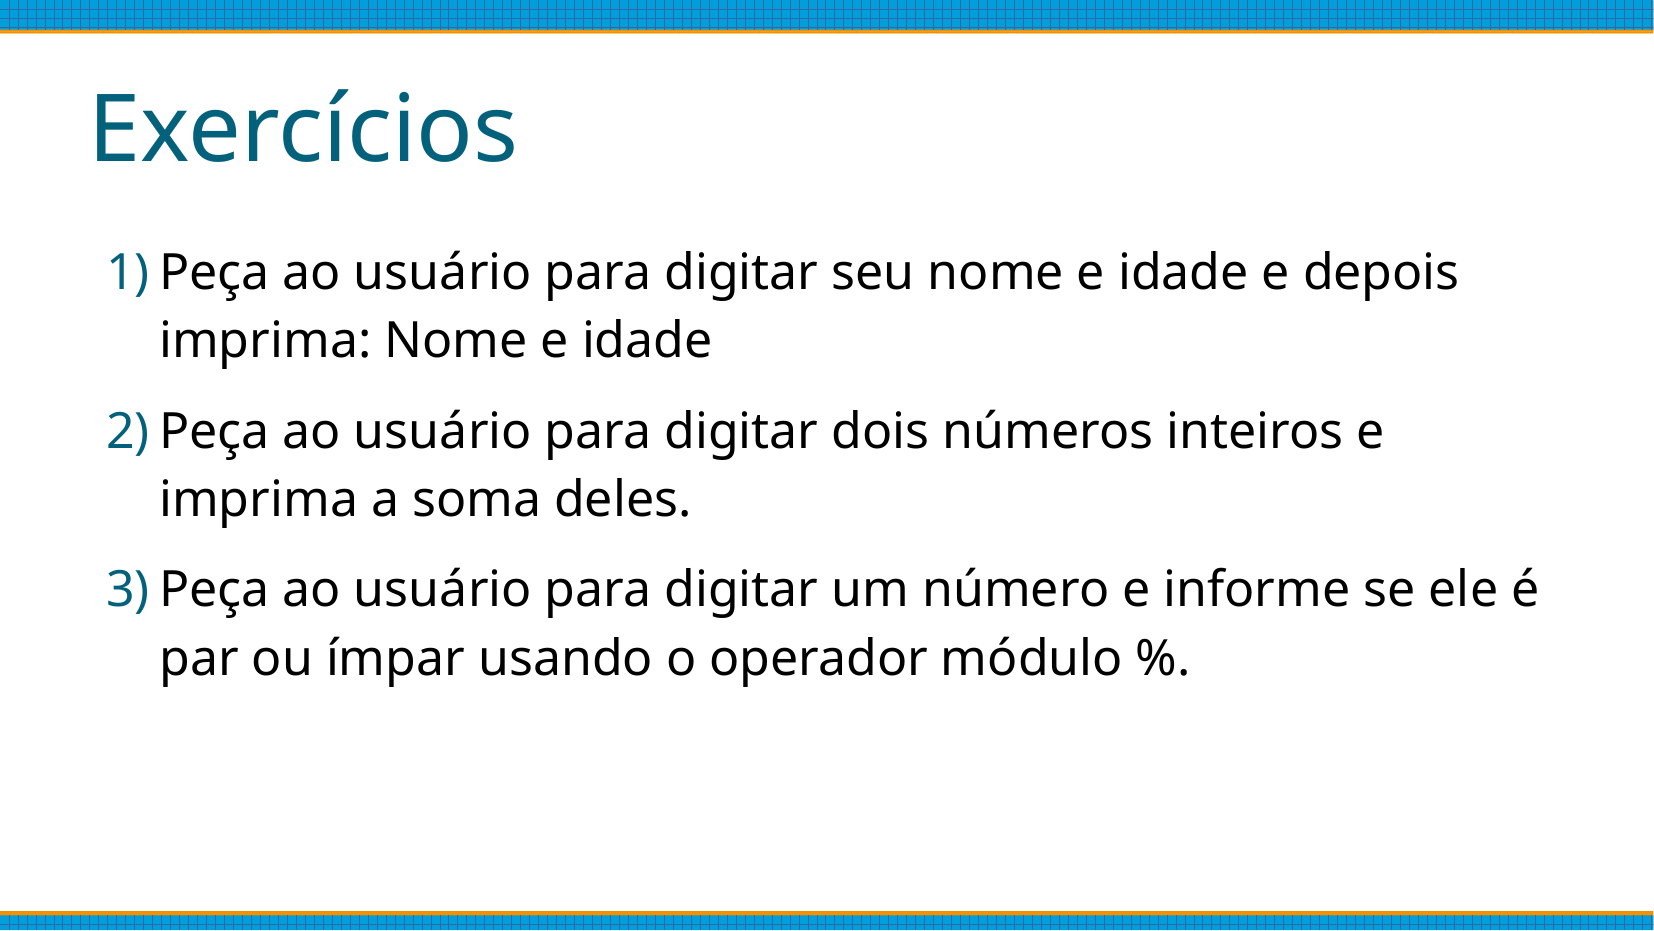

# Exercícios
Peça ao usuário para digitar seu nome e idade e depois imprima: Nome e idade
Peça ao usuário para digitar dois números inteiros e imprima a soma deles.
Peça ao usuário para digitar um número e informe se ele é par ou ímpar usando o operador módulo %.